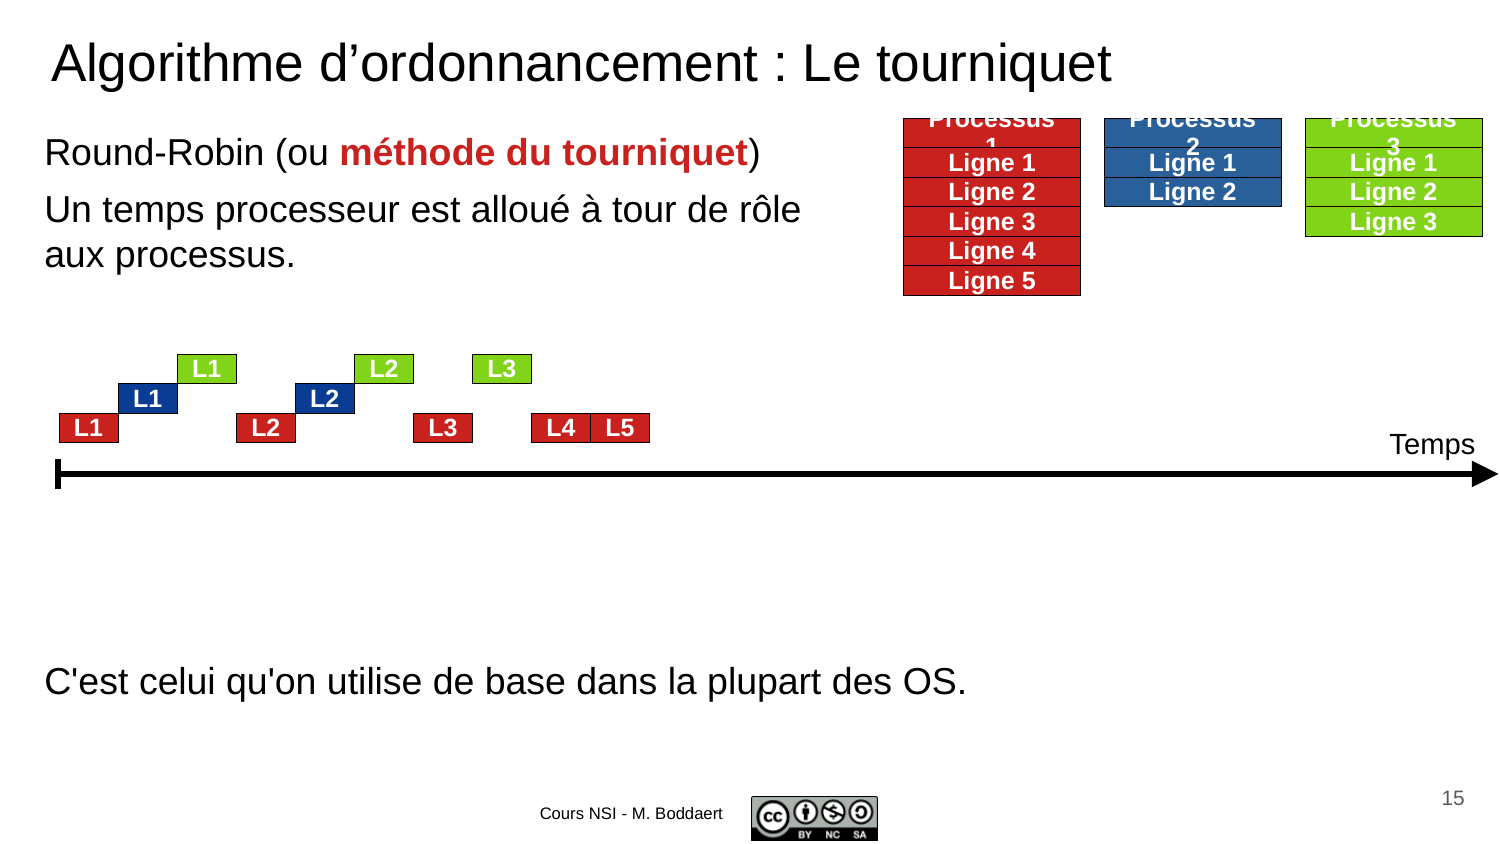

# Algorithme d’ordonnancement : Le tourniquet
Processus 1
Processus 2
Processus 3
Round-Robin (ou méthode du tourniquet)
Un temps processeur est alloué à tour de rôle aux processus.
Ligne 1
Ligne 1
Ligne 1
Ligne 1
Ligne 2
Ligne 2
Ligne 2
Ligne 3
Ligne 3
Ligne 4
Ligne 5
L1
L2
L3
L1
L2
L1
L2
L3
L4
L5
Temps
C'est celui qu'on utilise de base dans la plupart des OS.